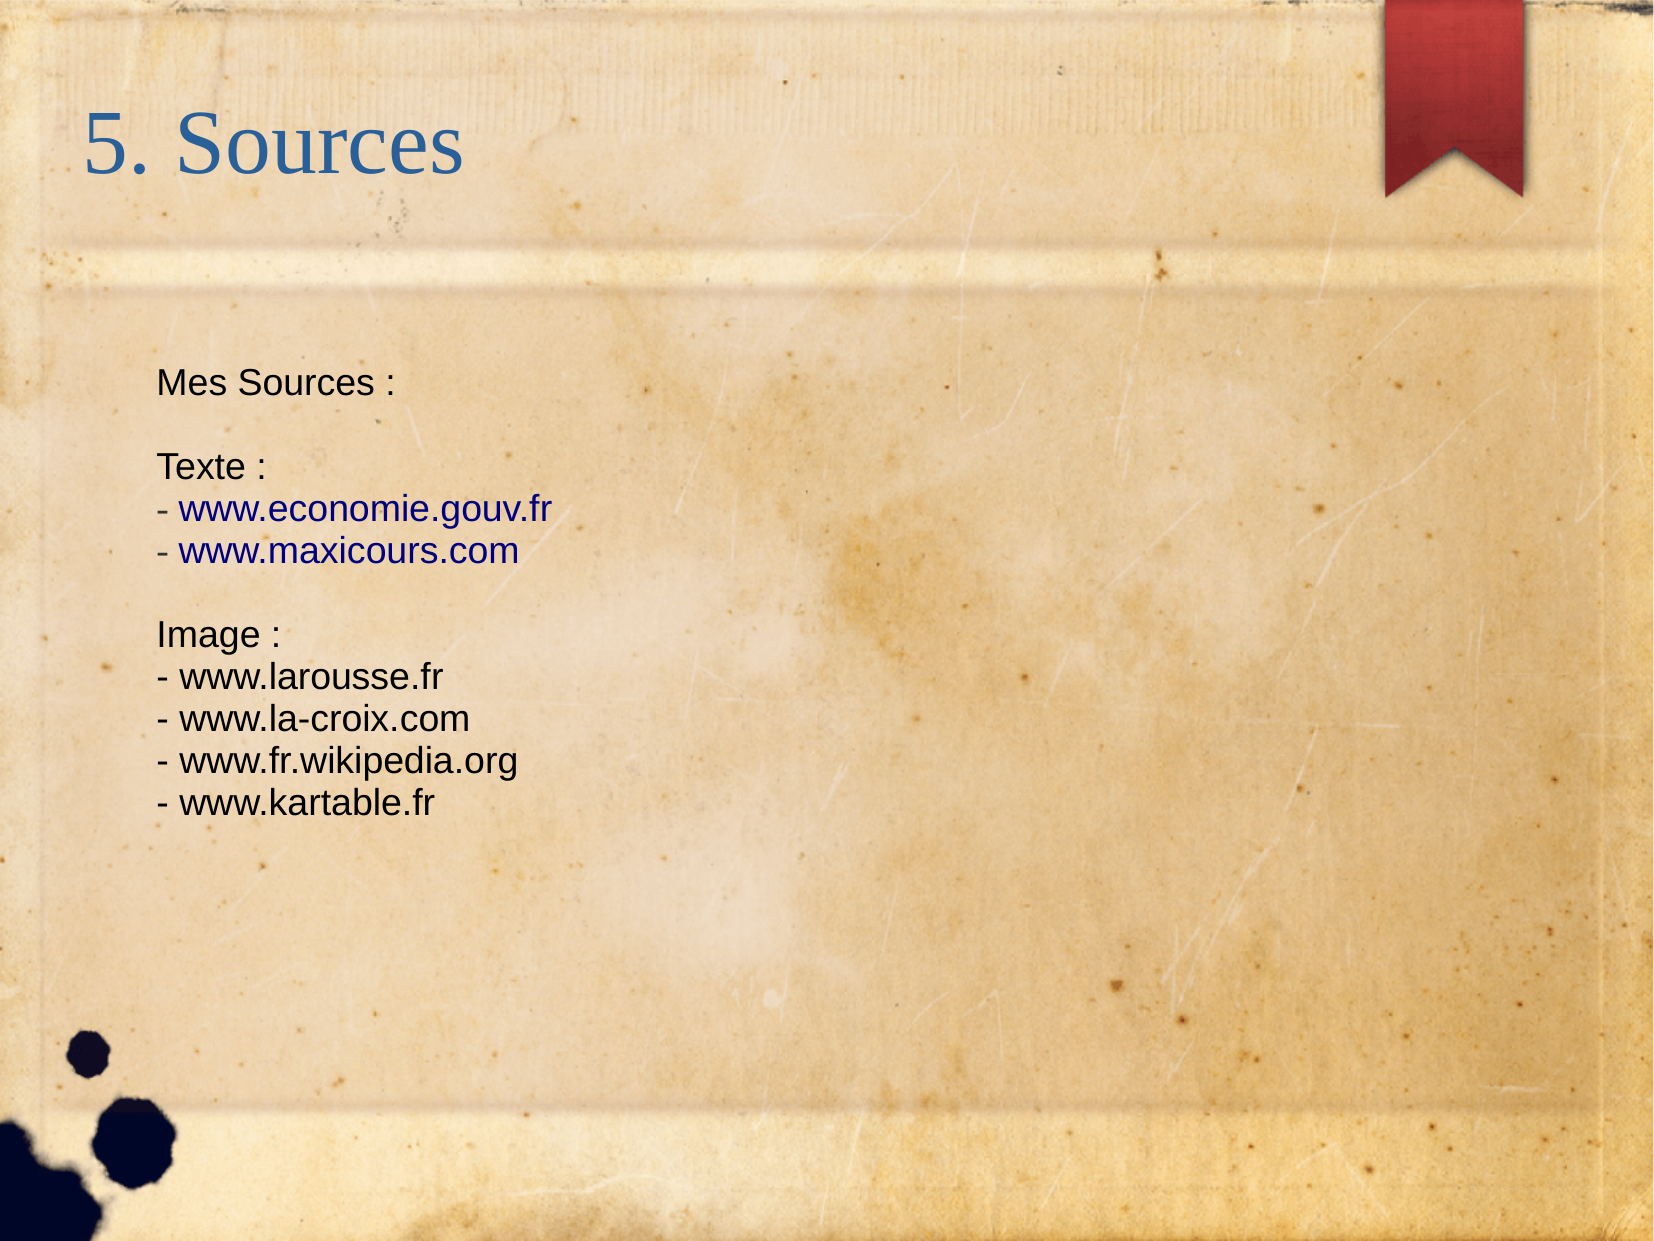

# 5. Sources
Mes Sources :
Texte :
- www.economie.gouv.fr
- www.maxicours.com
Image :
- www.larousse.fr
- www.la-croix.com
- www.fr.wikipedia.org
- www.kartable.fr